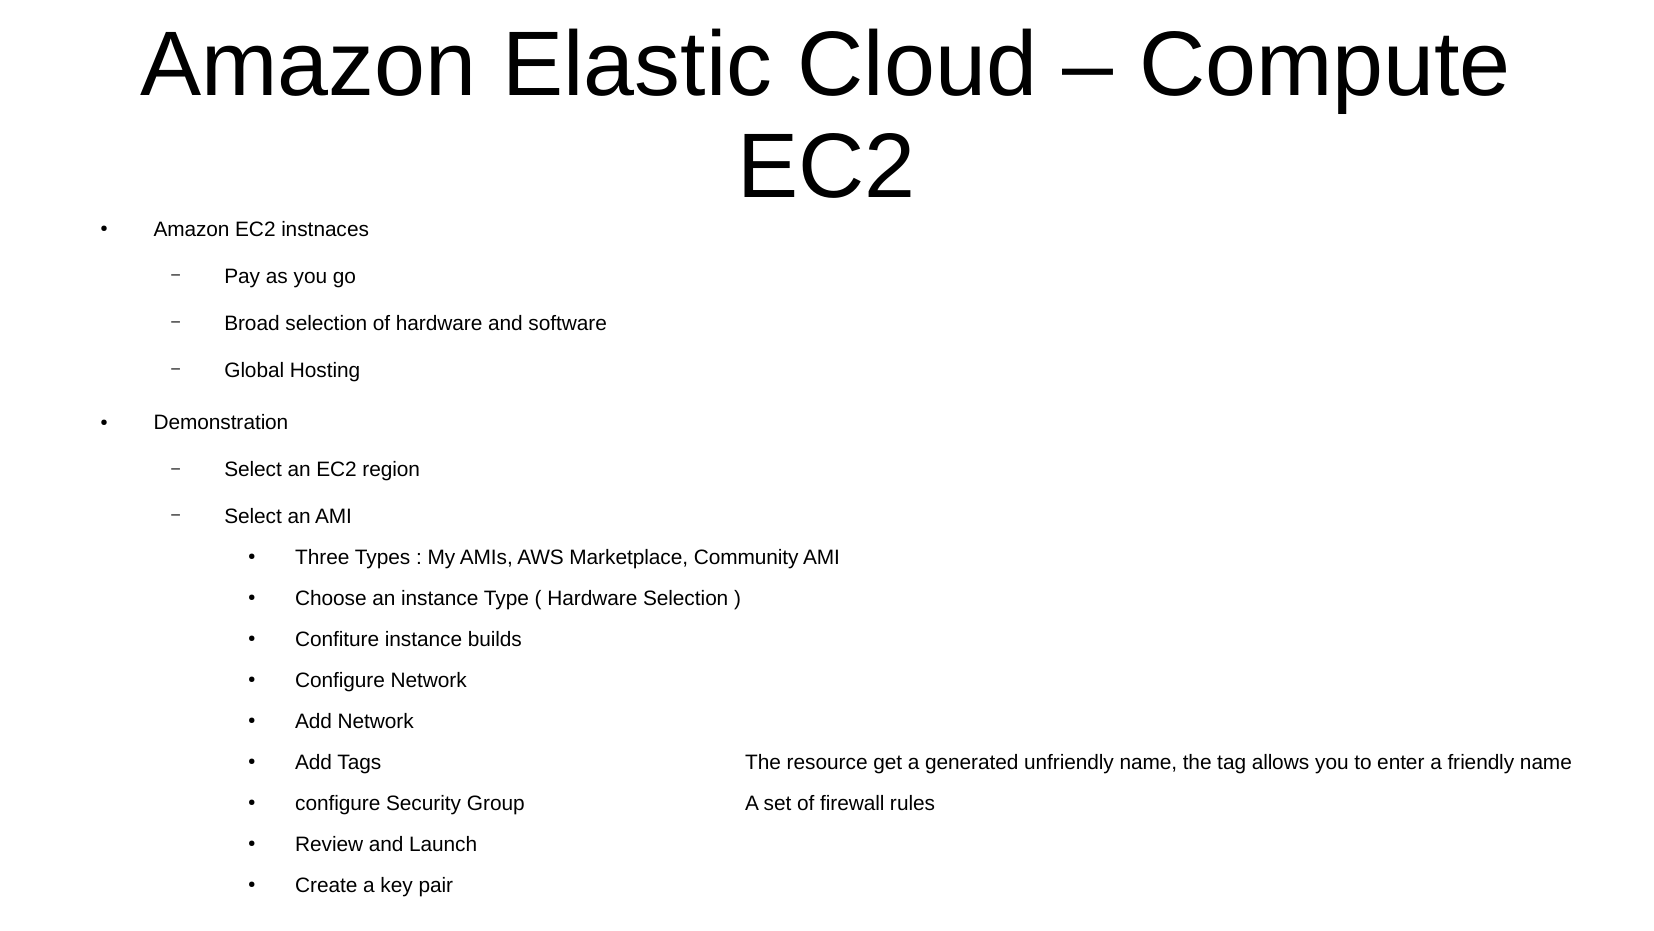

# Amazon Elastic Cloud – Compute EC2
Amazon EC2 instnaces
Pay as you go
Broad selection of hardware and software
Global Hosting
Demonstration
Select an EC2 region
Select an AMI
Three Types : My AMIs, AWS Marketplace, Community AMI
Choose an instance Type ( Hardware Selection )
Confiture instance builds
Configure Network
Add Network
Add Tags					The resource get a generated unfriendly name, the tag allows you to enter a friendly name
configure Security Group			A set of firewall rules
Review and Launch
Create a key pair